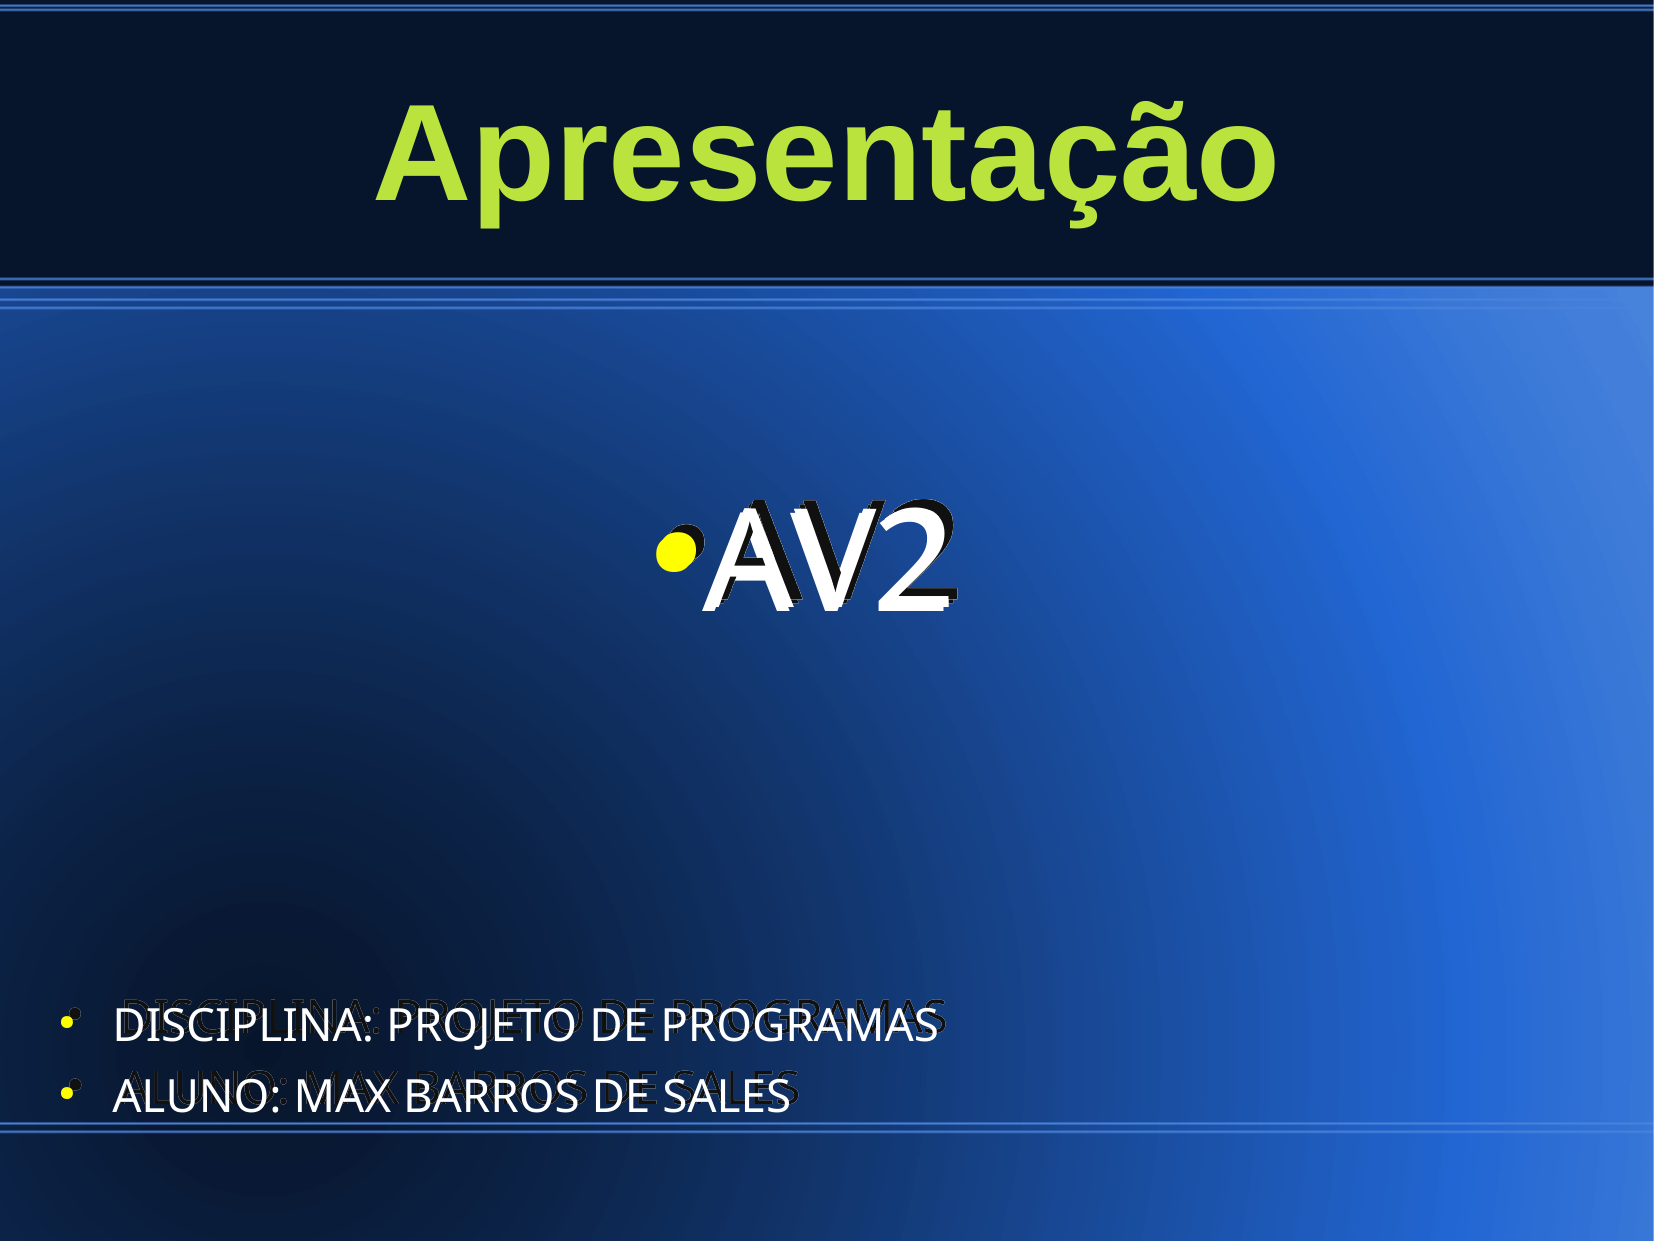

# Apresentação
AV2
AV2
AV2
DISCIPLINA: PROJETO DE PROGRAMAS
ALUNO: MAX BARROS DE SALES